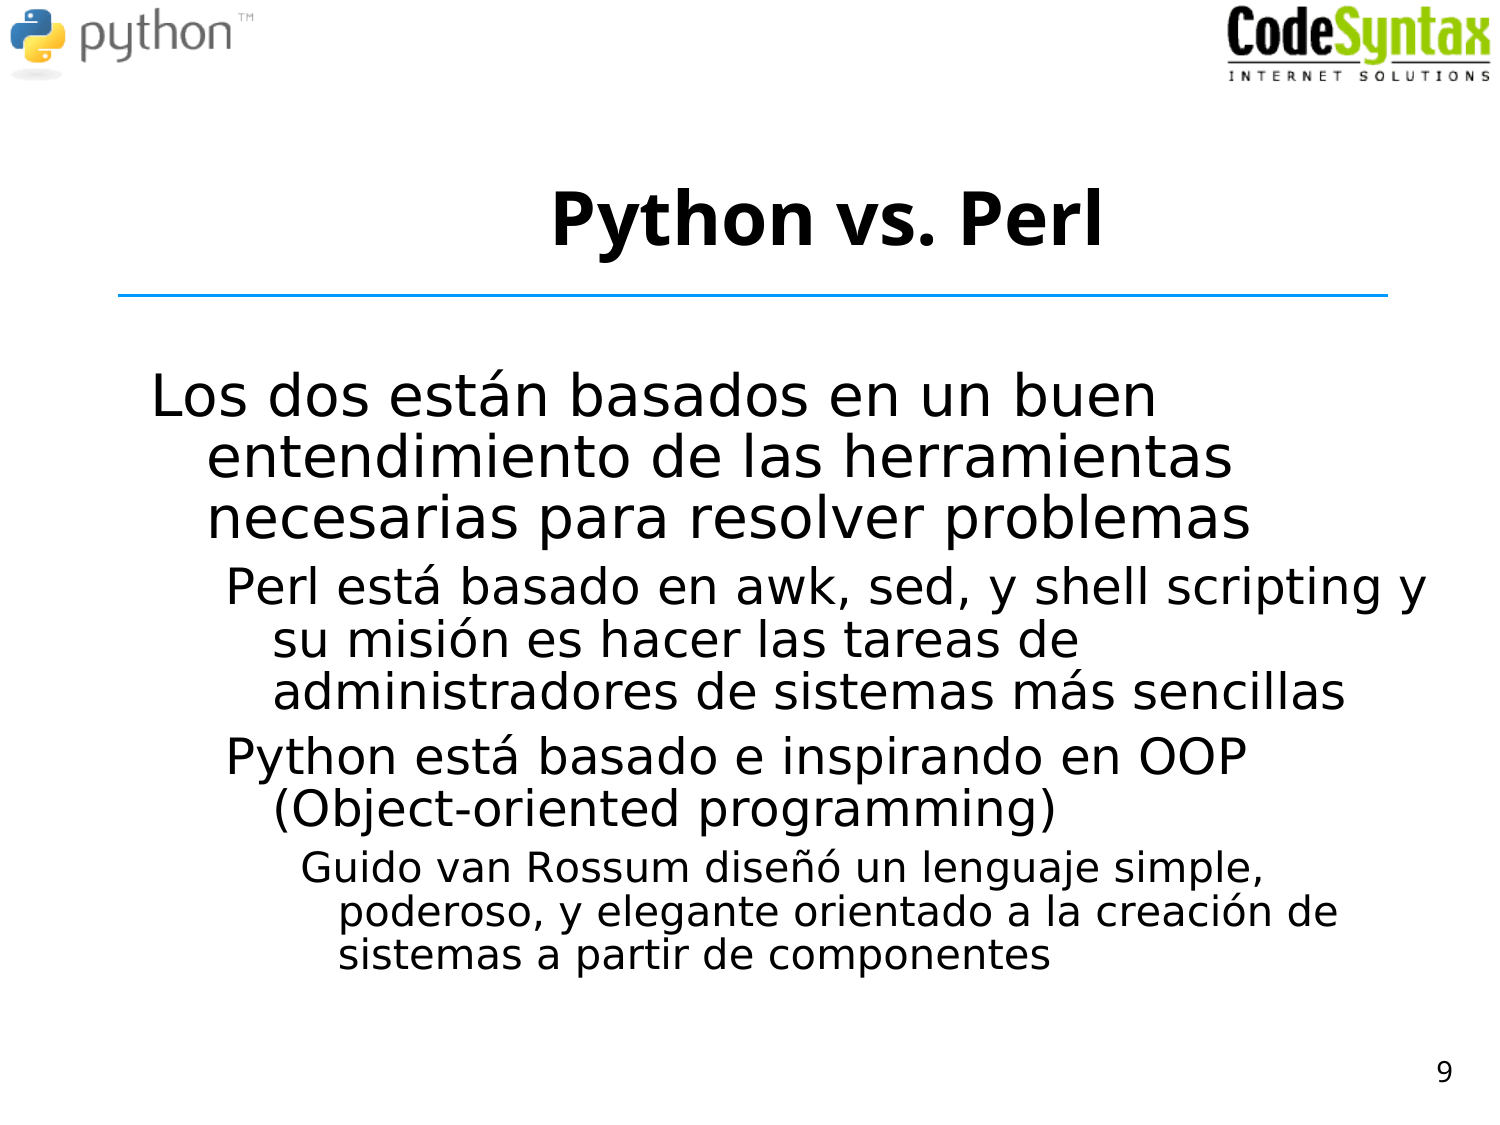

# Python vs. Perl
Los dos están basados en un buen entendimiento de las herramientas necesarias para resolver problemas
Perl está basado en awk, sed, y shell scripting y su misión es hacer las tareas de administradores de sistemas más sencillas
Python está basado e inspirando en OOP (Object-oriented programming)
Guido van Rossum diseñó un lenguaje simple, poderoso, y elegante orientado a la creación de sistemas a partir de componentes
9